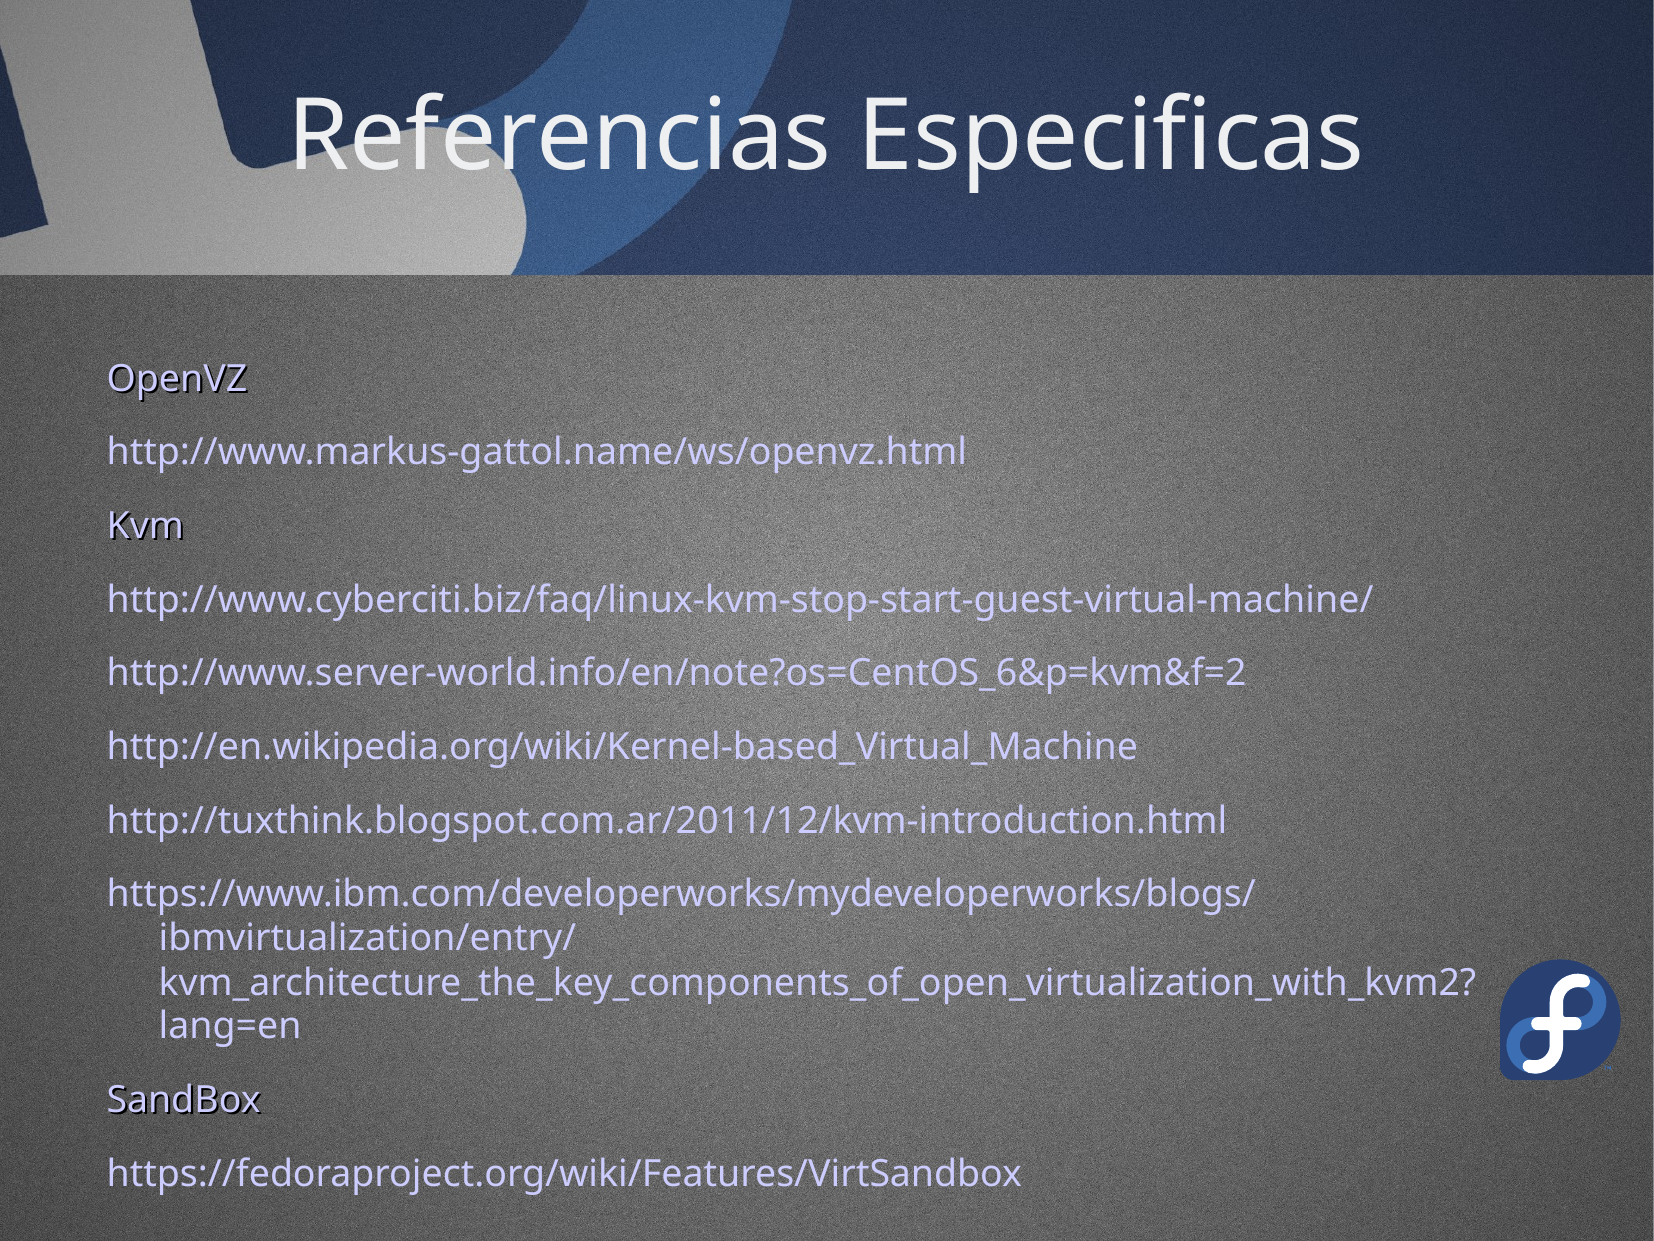

Referencias Especificas
OpenVZ
http://www.markus-gattol.name/ws/openvz.html
Kvm
http://www.cyberciti.biz/faq/linux-kvm-stop-start-guest-virtual-machine/
http://www.server-world.info/en/note?os=CentOS_6&p=kvm&f=2
http://en.wikipedia.org/wiki/Kernel-based_Virtual_Machine
http://tuxthink.blogspot.com.ar/2011/12/kvm-introduction.html
https://www.ibm.com/developerworks/mydeveloperworks/blogs/ibmvirtualization/entry/kvm_architecture_the_key_components_of_open_virtualization_with_kvm2?lang=en
SandBox
https://fedoraproject.org/wiki/Features/VirtSandbox